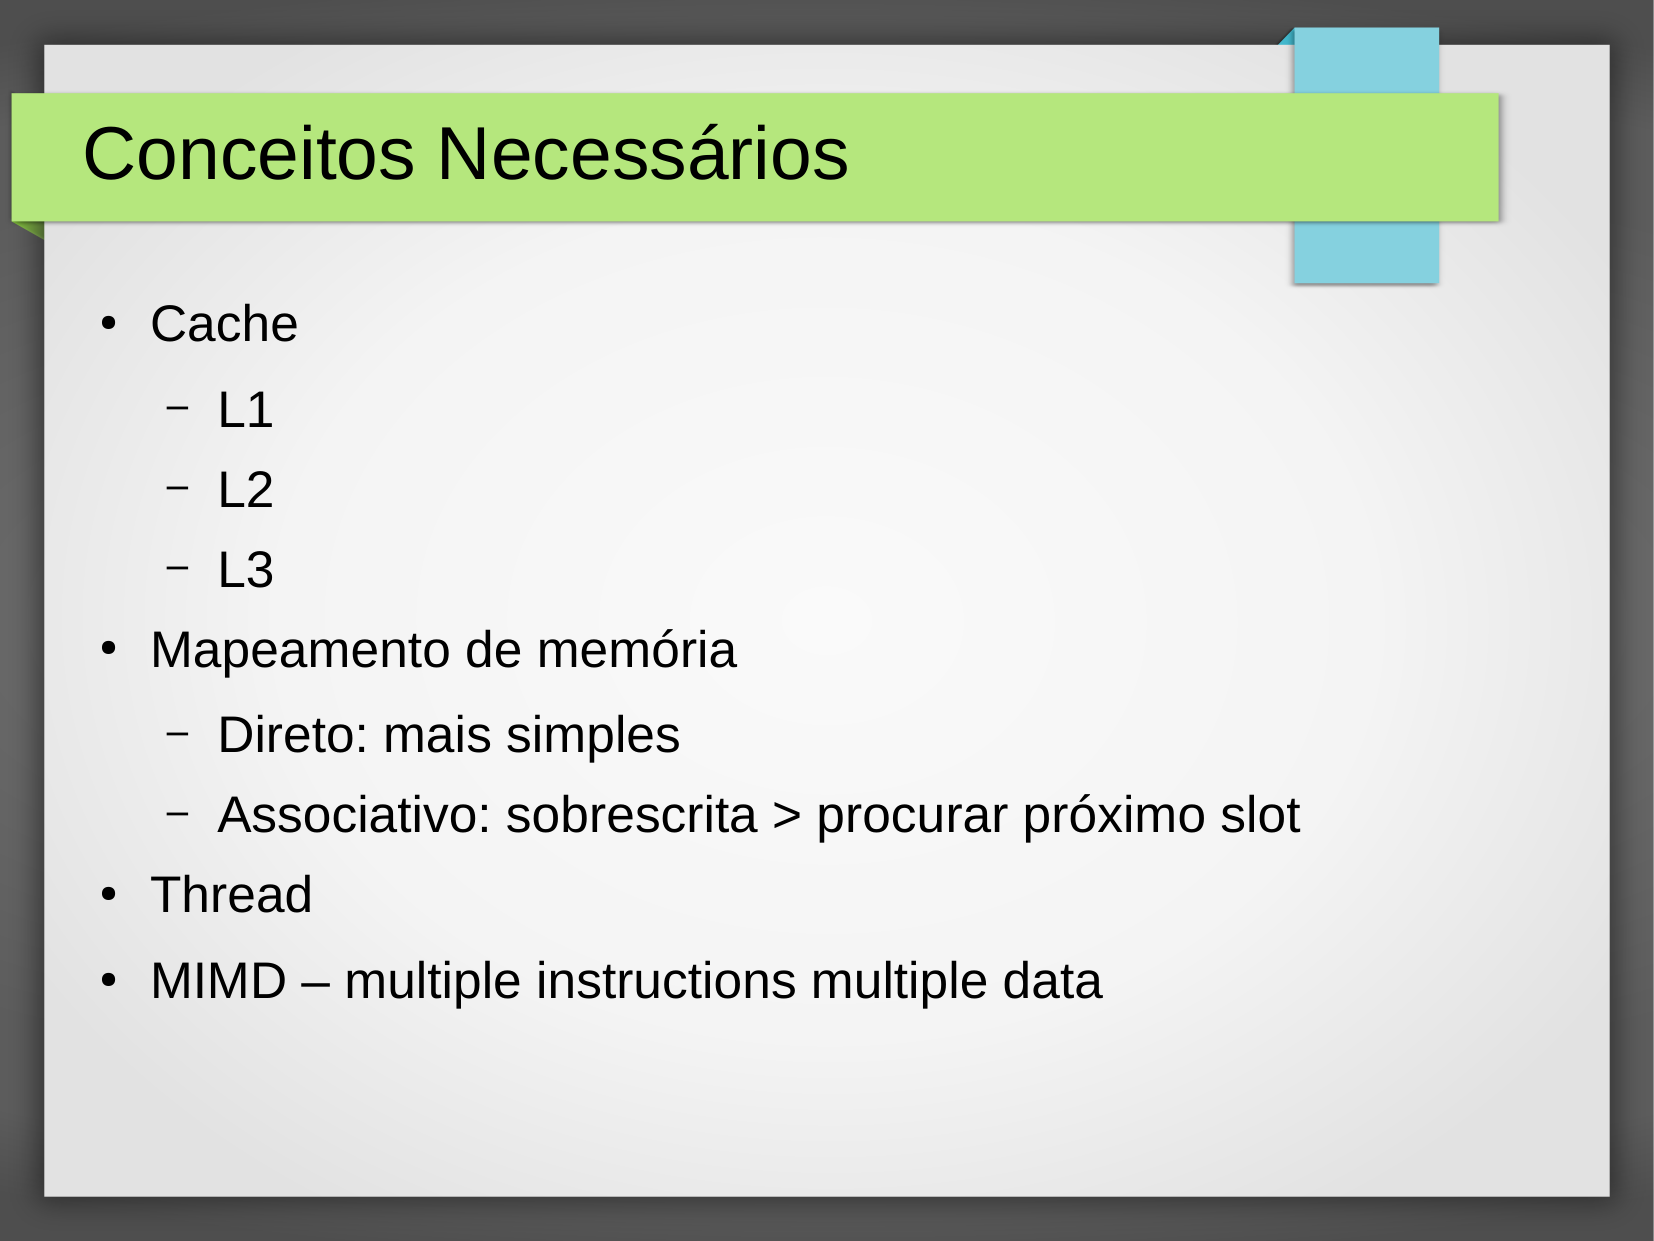

# Conceitos Necessários
Cache
L1
L2
L3
Mapeamento de memória
Direto: mais simples
Associativo: sobrescrita > procurar próximo slot
Thread
MIMD – multiple instructions multiple data